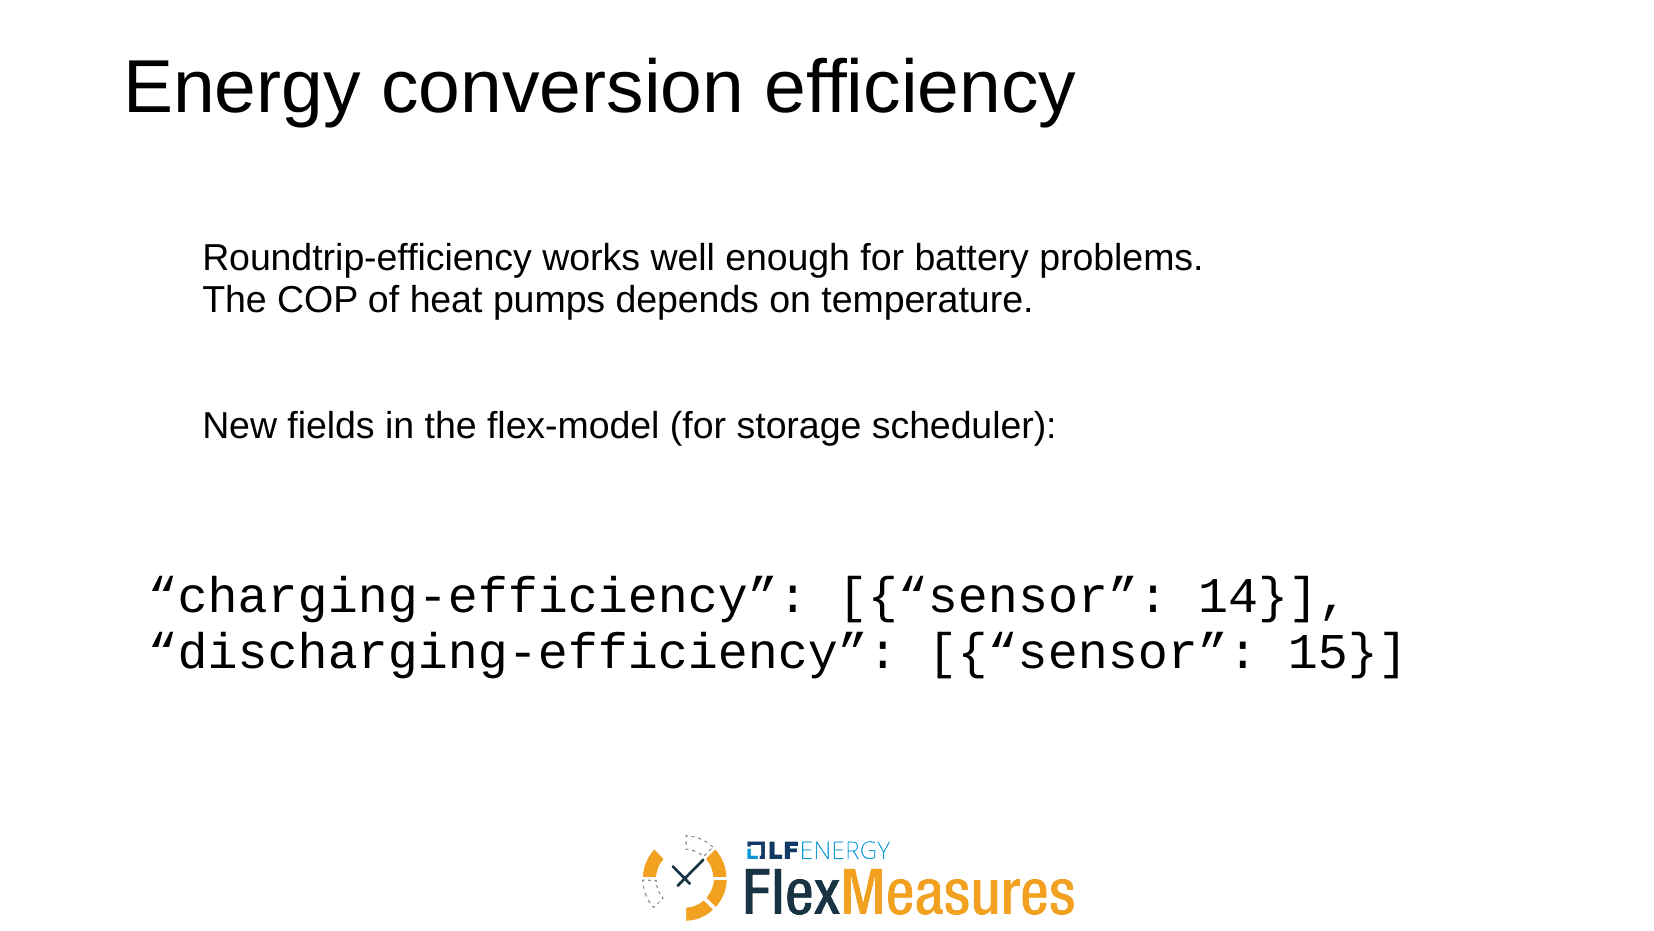

Energy conversion efficiency
Roundtrip-efficiency works well enough for battery problems.
The COP of heat pumps depends on temperature.
New fields in the flex-model (for storage scheduler):
“charging-efficiency”: [{“sensor”: 14}],
“discharging-efficiency”: [{“sensor”: 15}]